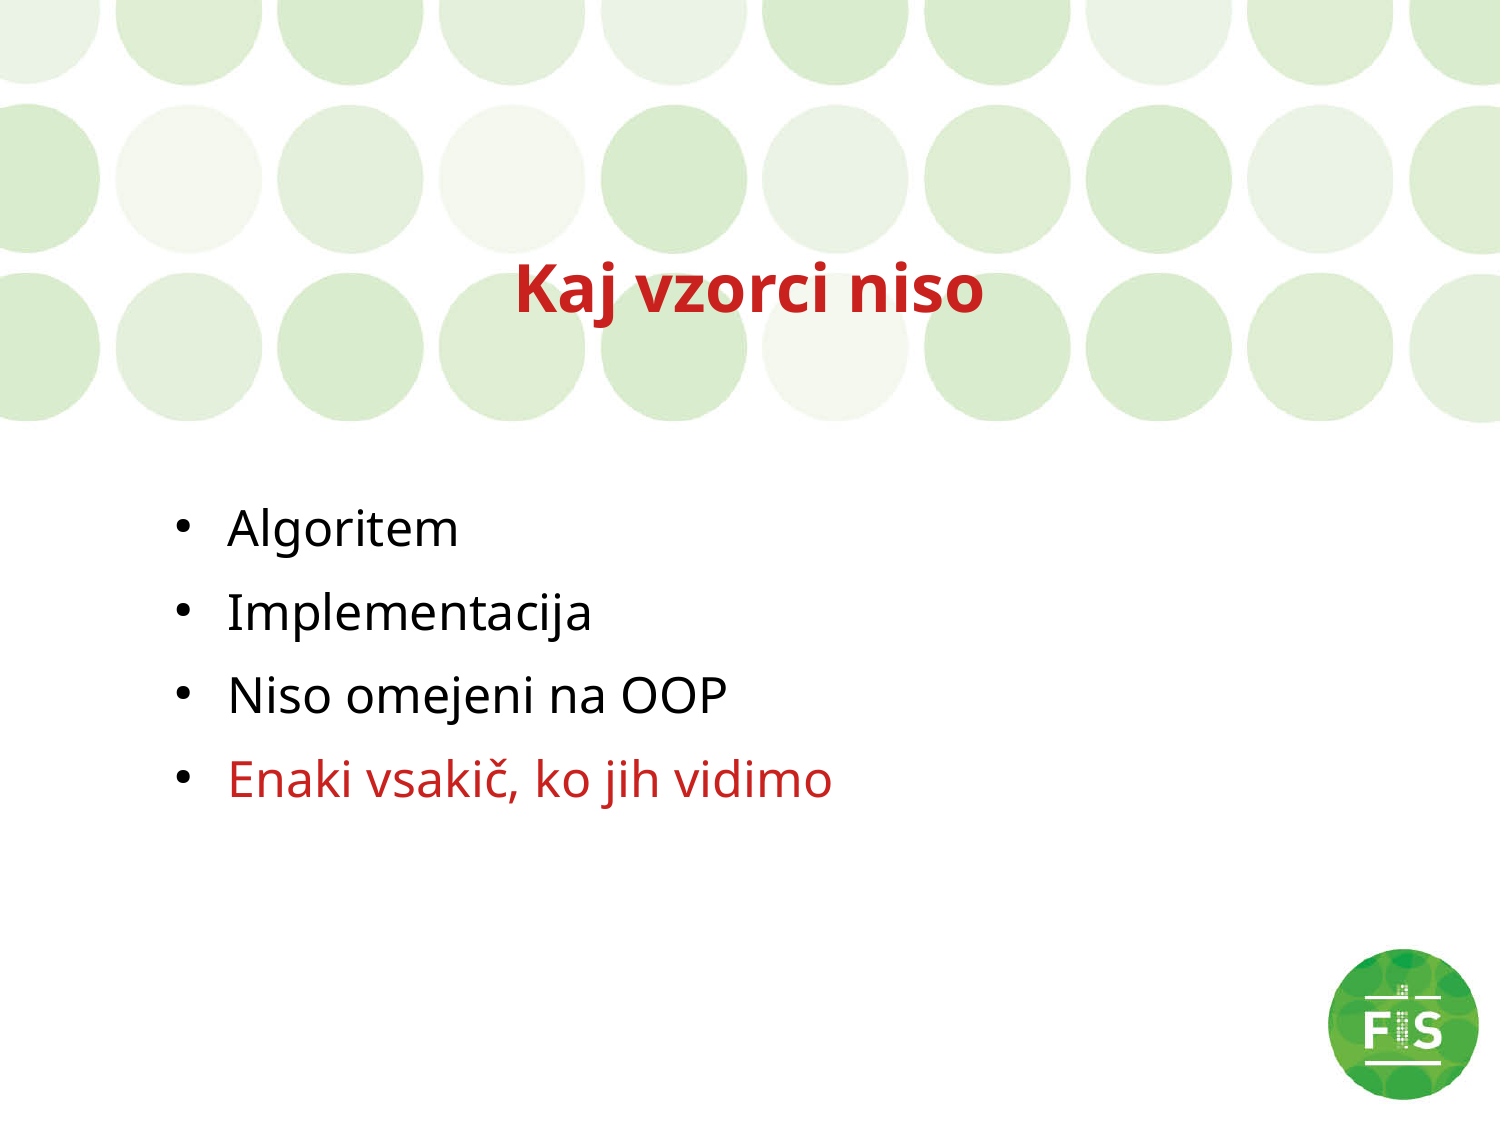

# Kaj vzorci niso
Algoritem
Implementacija
Niso omejeni na OOP
Enaki vsakič, ko jih vidimo